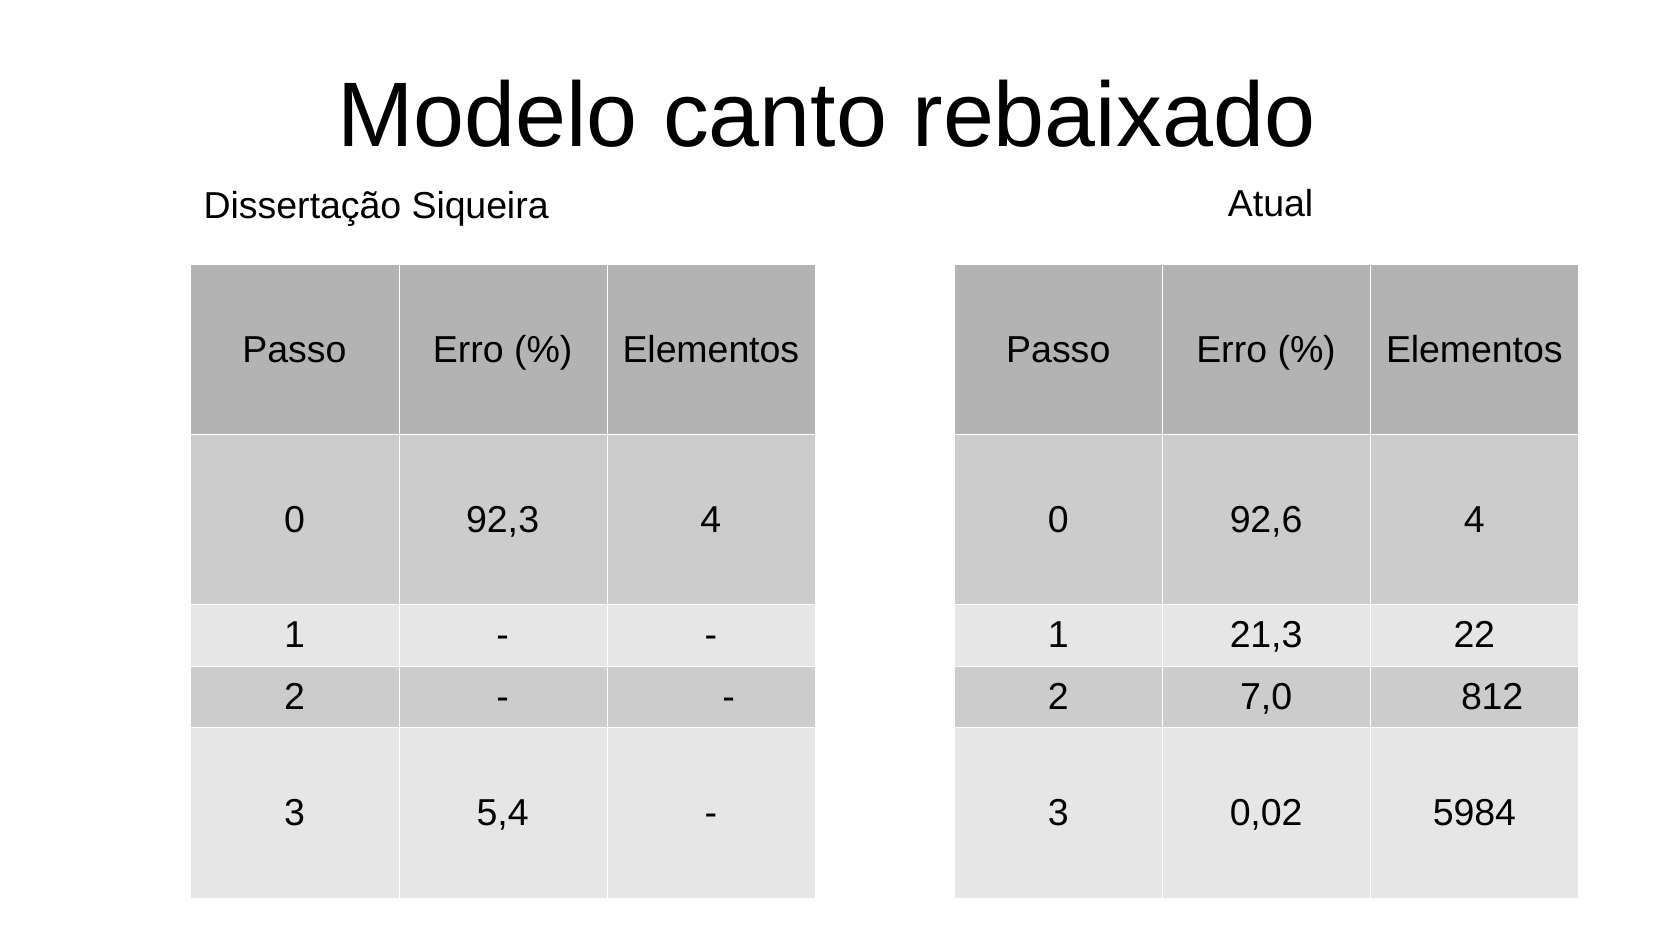

# Modelo canto rebaixado
Atual
Dissertação Siqueira
| Passo | Erro (%) | Elementos |
| --- | --- | --- |
| 0 | 92,3 | 4 |
| 1 | - | - |
| 2 | - | - |
| 3 | 5,4 | - |
| Passo | Erro (%) | Elementos |
| --- | --- | --- |
| 0 | 92,6 | 4 |
| 1 | 21,3 | 22 |
| 2 | 7,0 | 812 |
| 3 | 0,02 | 5984 |